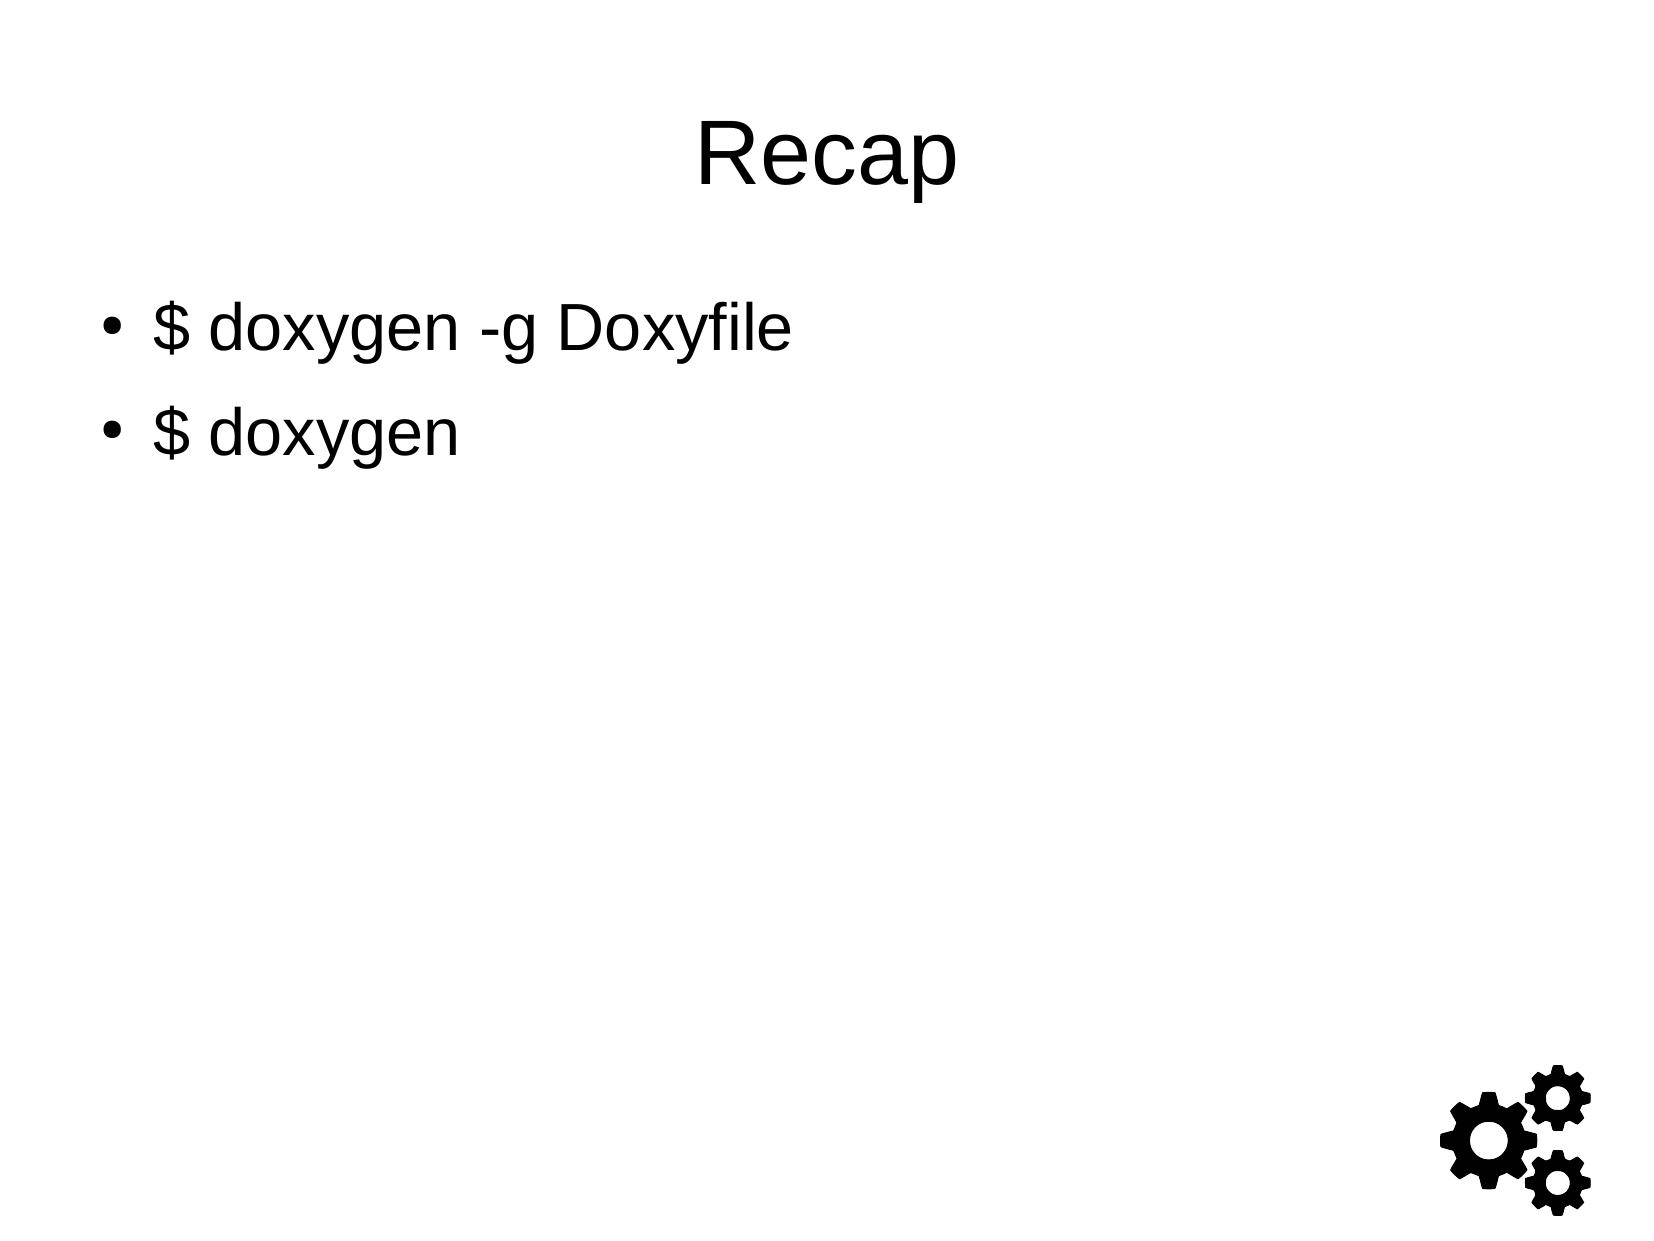

# Recap
$ doxygen -g Doxyfile
$ doxygen